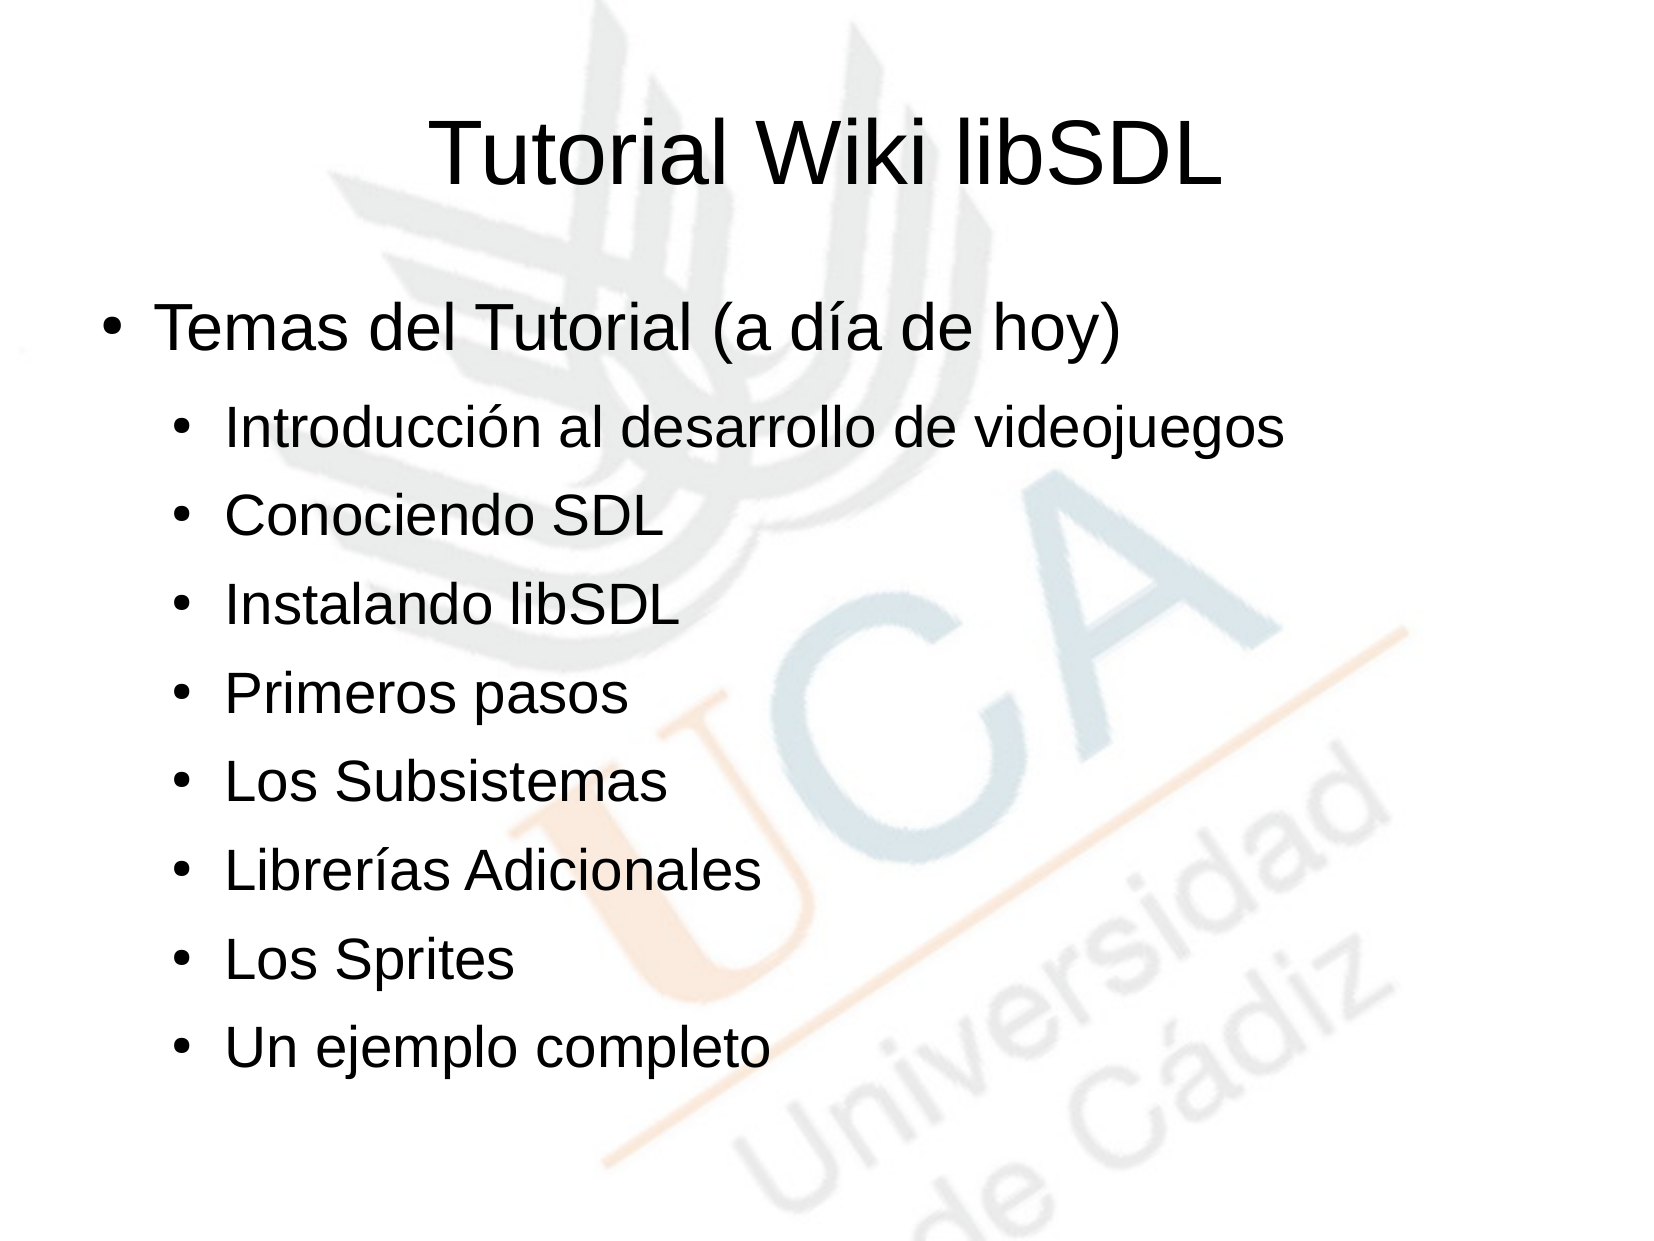

# Tutorial Wiki libSDL
Temas del Tutorial (a día de hoy)
Introducción al desarrollo de videojuegos
Conociendo SDL
Instalando libSDL
Primeros pasos
Los Subsistemas
Librerías Adicionales
Los Sprites
Un ejemplo completo